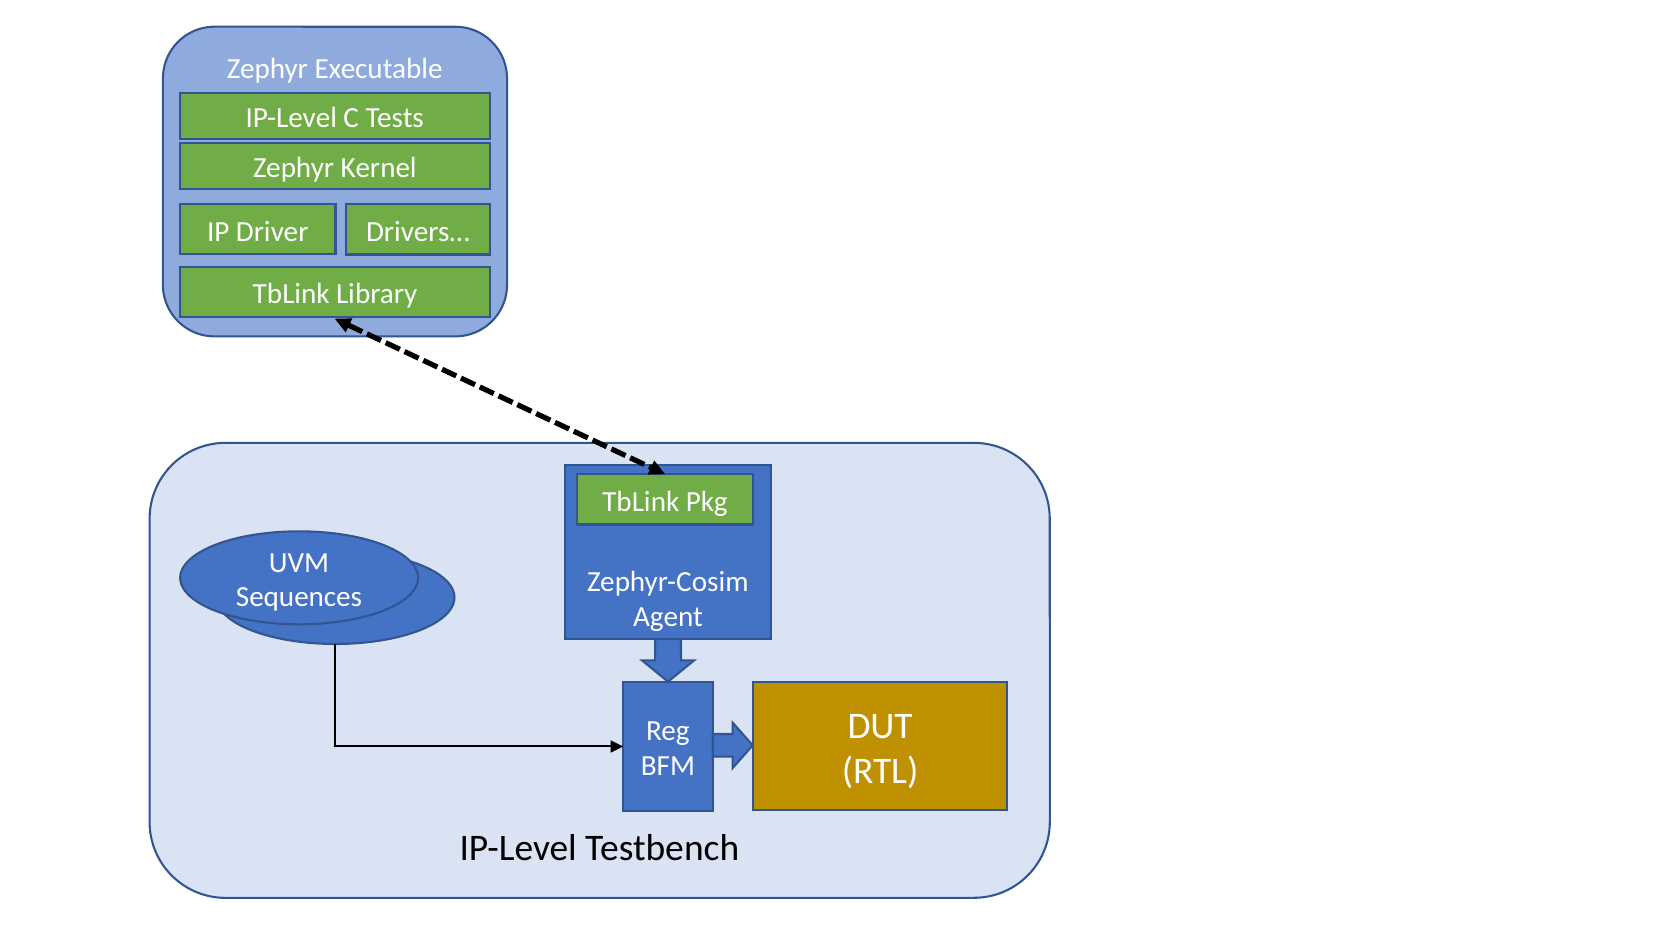

Zephyr Executable
IP-Level C Tests
Zephyr Kernel
IP Driver
Drivers…
TbLink Library
IP-Level Testbench
Zephyr-Cosim Agent
TbLink Pkg
UVM Sequences
Reg BFM
DUT
(RTL)